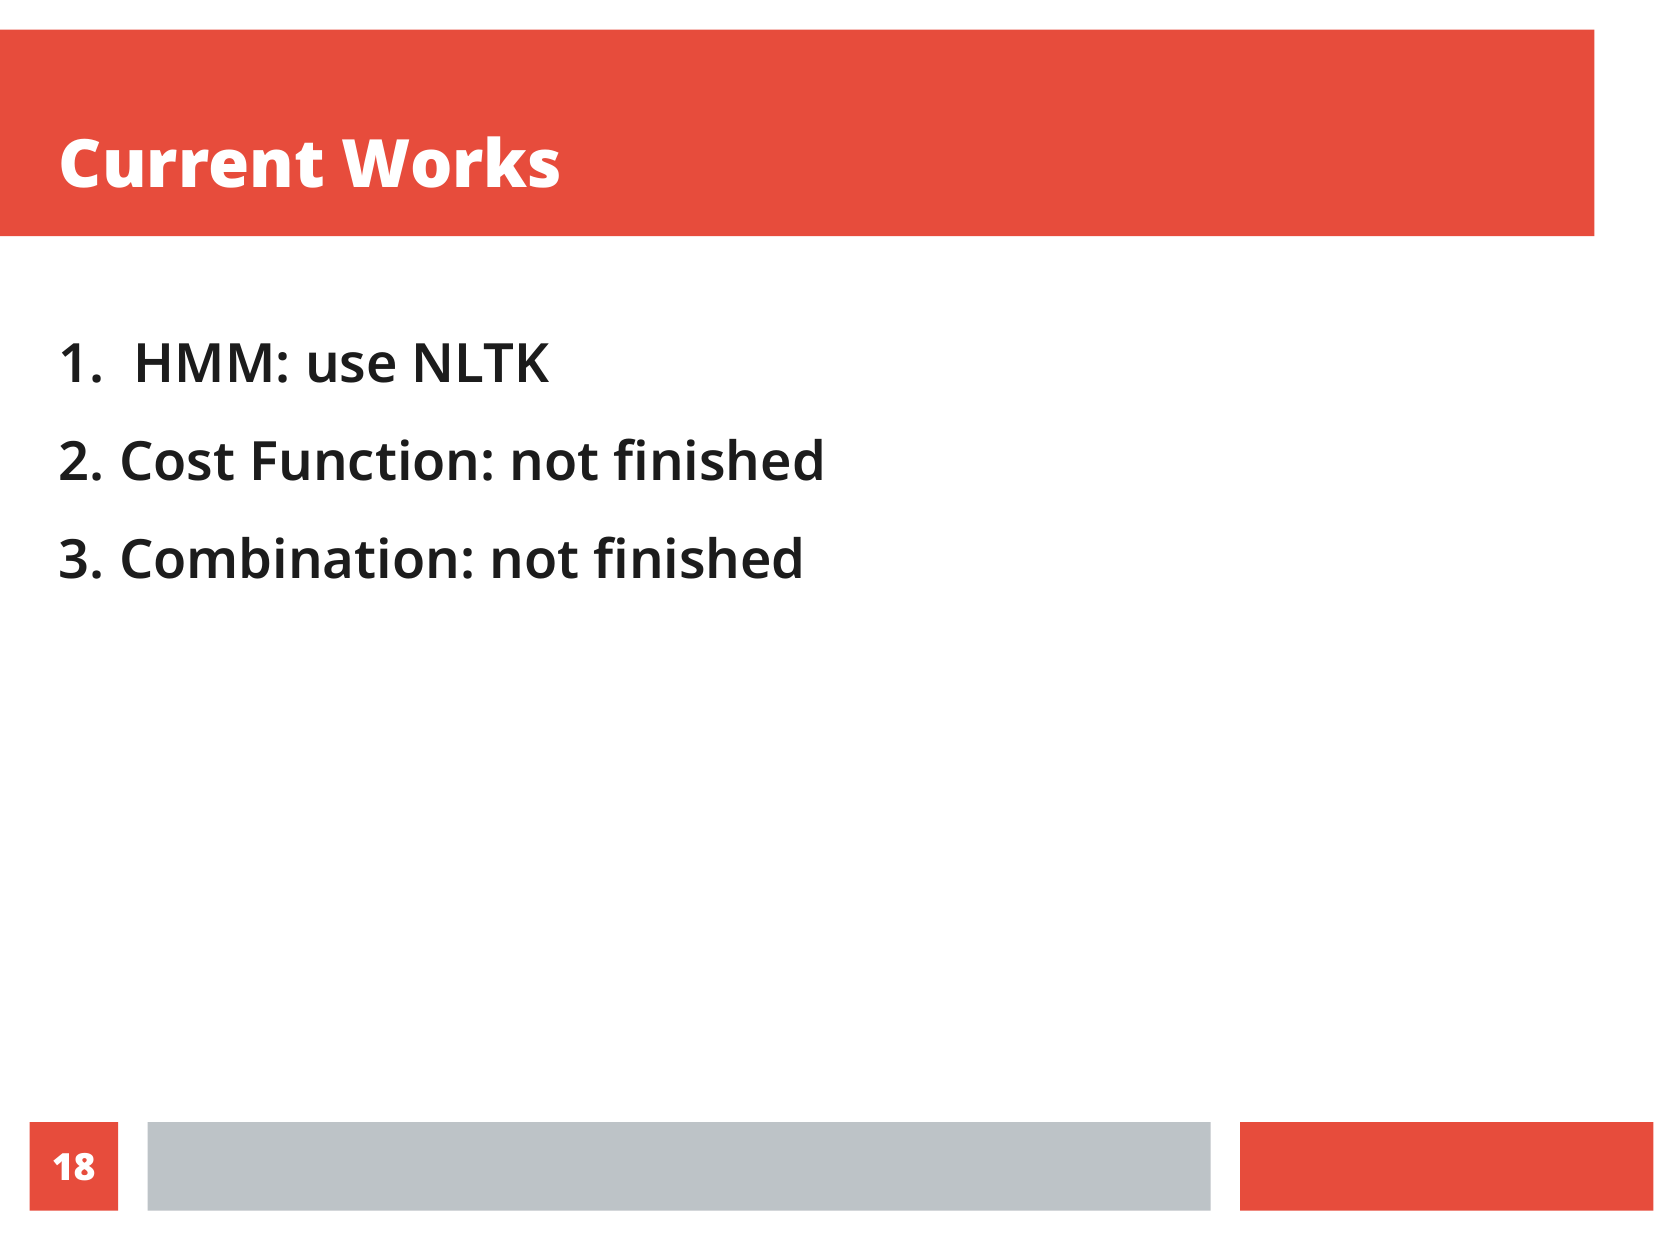

# Current Works
1.	HMM: use NLTK
2. Cost Function: not finished
3. Combination: not finished
18